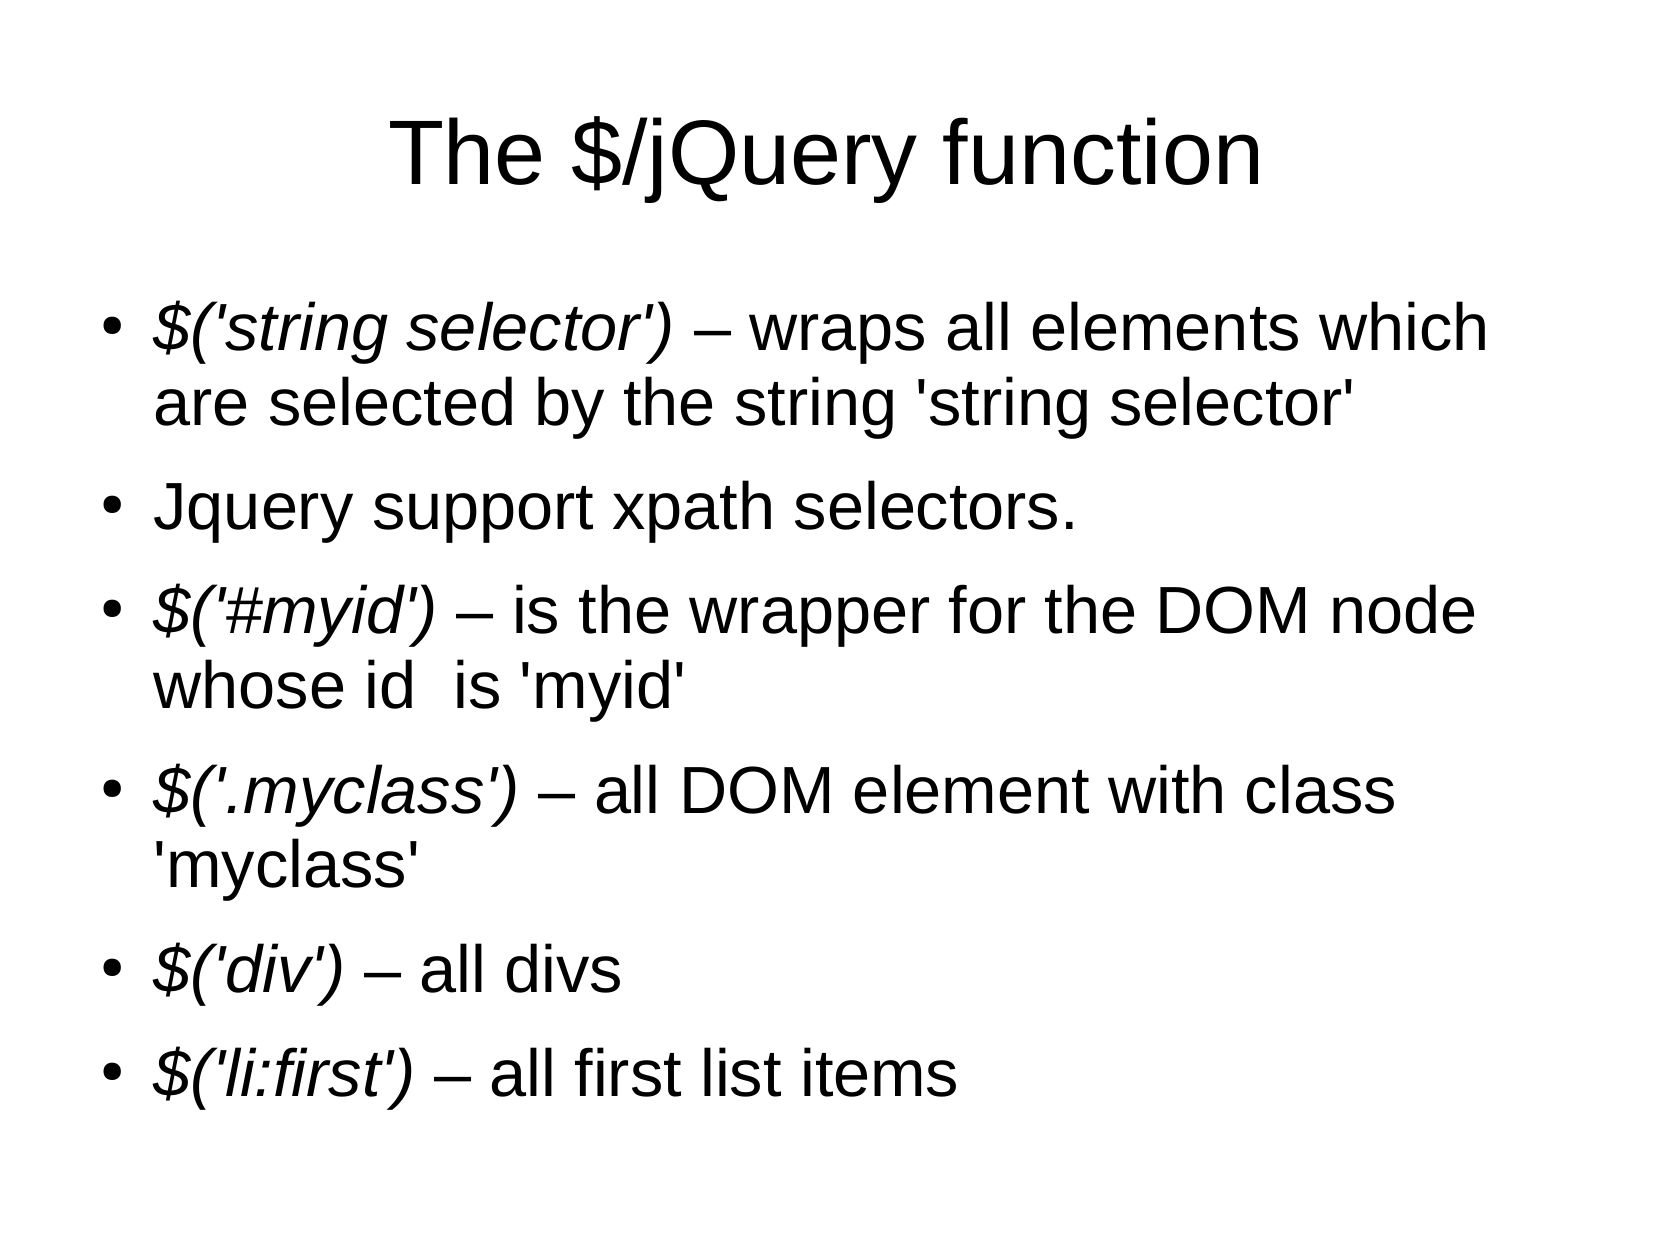

# The $/jQuery function
$('string selector') – wraps all elements which are selected by the string 'string selector'
Jquery support xpath selectors.
$('#myid') – is the wrapper for the DOM node whose id is 'myid'
$('.myclass') – all DOM element with class 'myclass'
$('div') – all divs
$('li:first') – all first list items